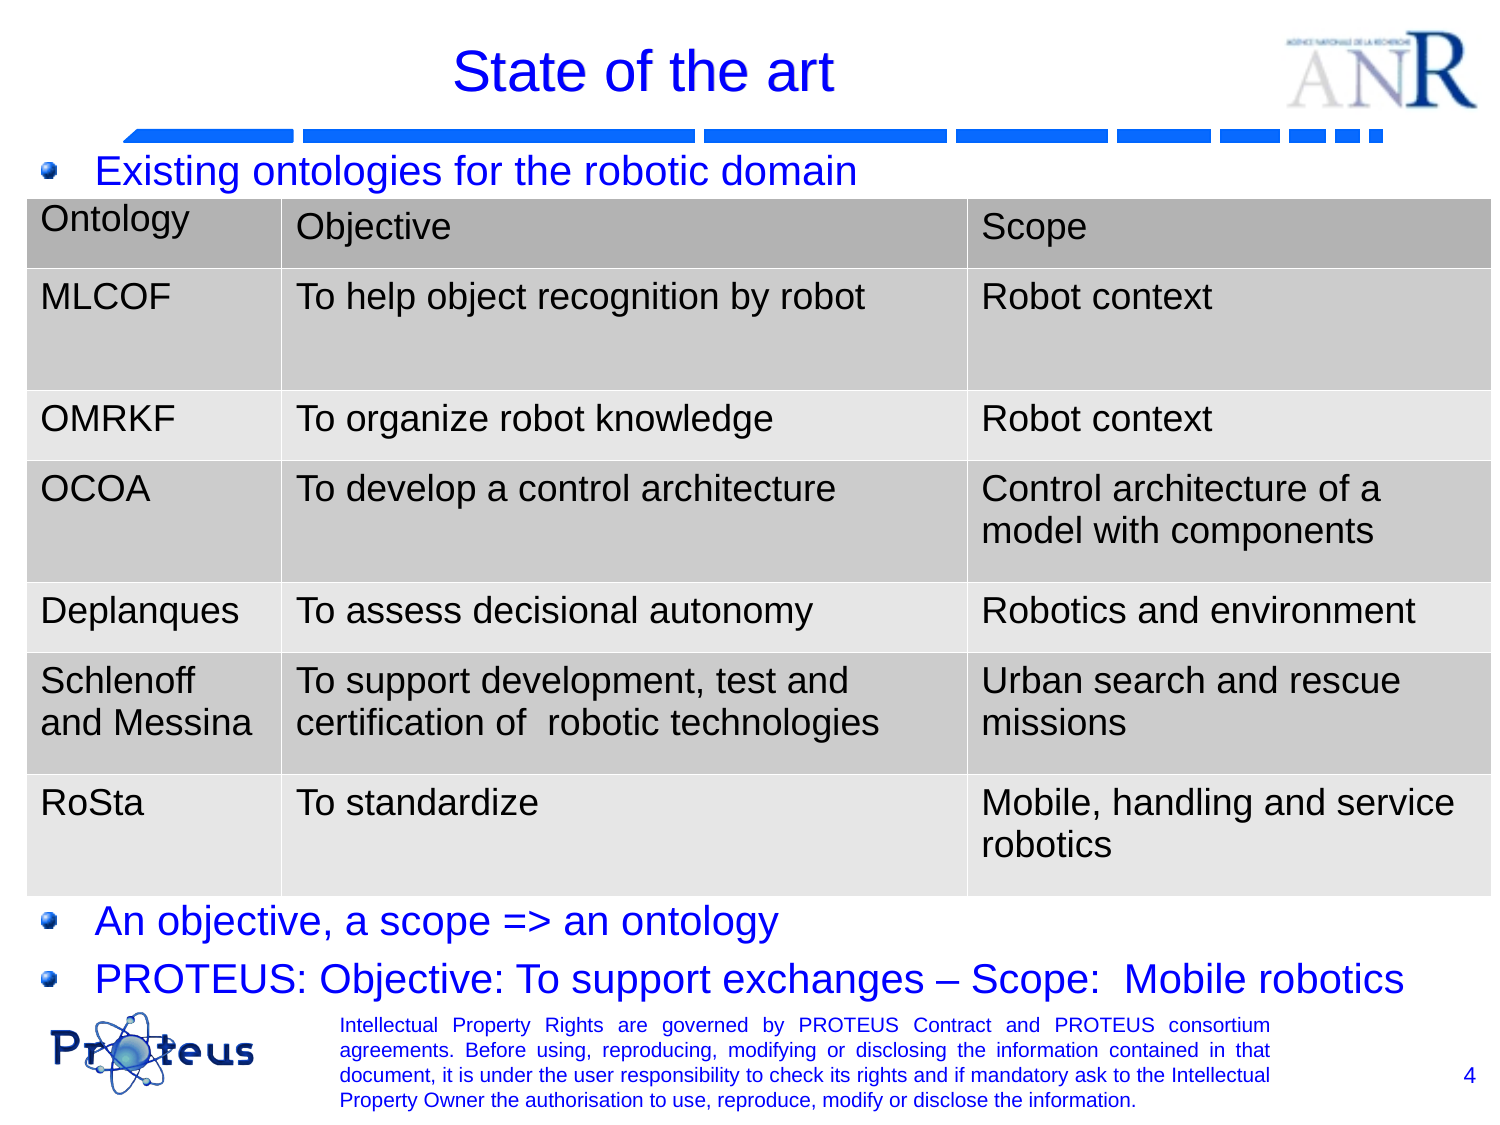

# State of the art
Existing ontologies for the robotic domain
| Ontology | Objective | Scope |
| --- | --- | --- |
| MLCOF | To help object recognition by robot | Robot context |
| OMRKF | To organize robot knowledge | Robot context |
| OCOA | To develop a control architecture | Control architecture of a model with components |
| Deplanques | To assess decisional autonomy | Robotics and environment |
| Schlenoff and Messina | To support development, test and certification of robotic technologies | Urban search and rescue missions |
| RoSta | To standardize | Mobile, handling and service robotics |
An objective, a scope => an ontology
PROTEUS: Objective: To support exchanges – Scope: Mobile robotics
4